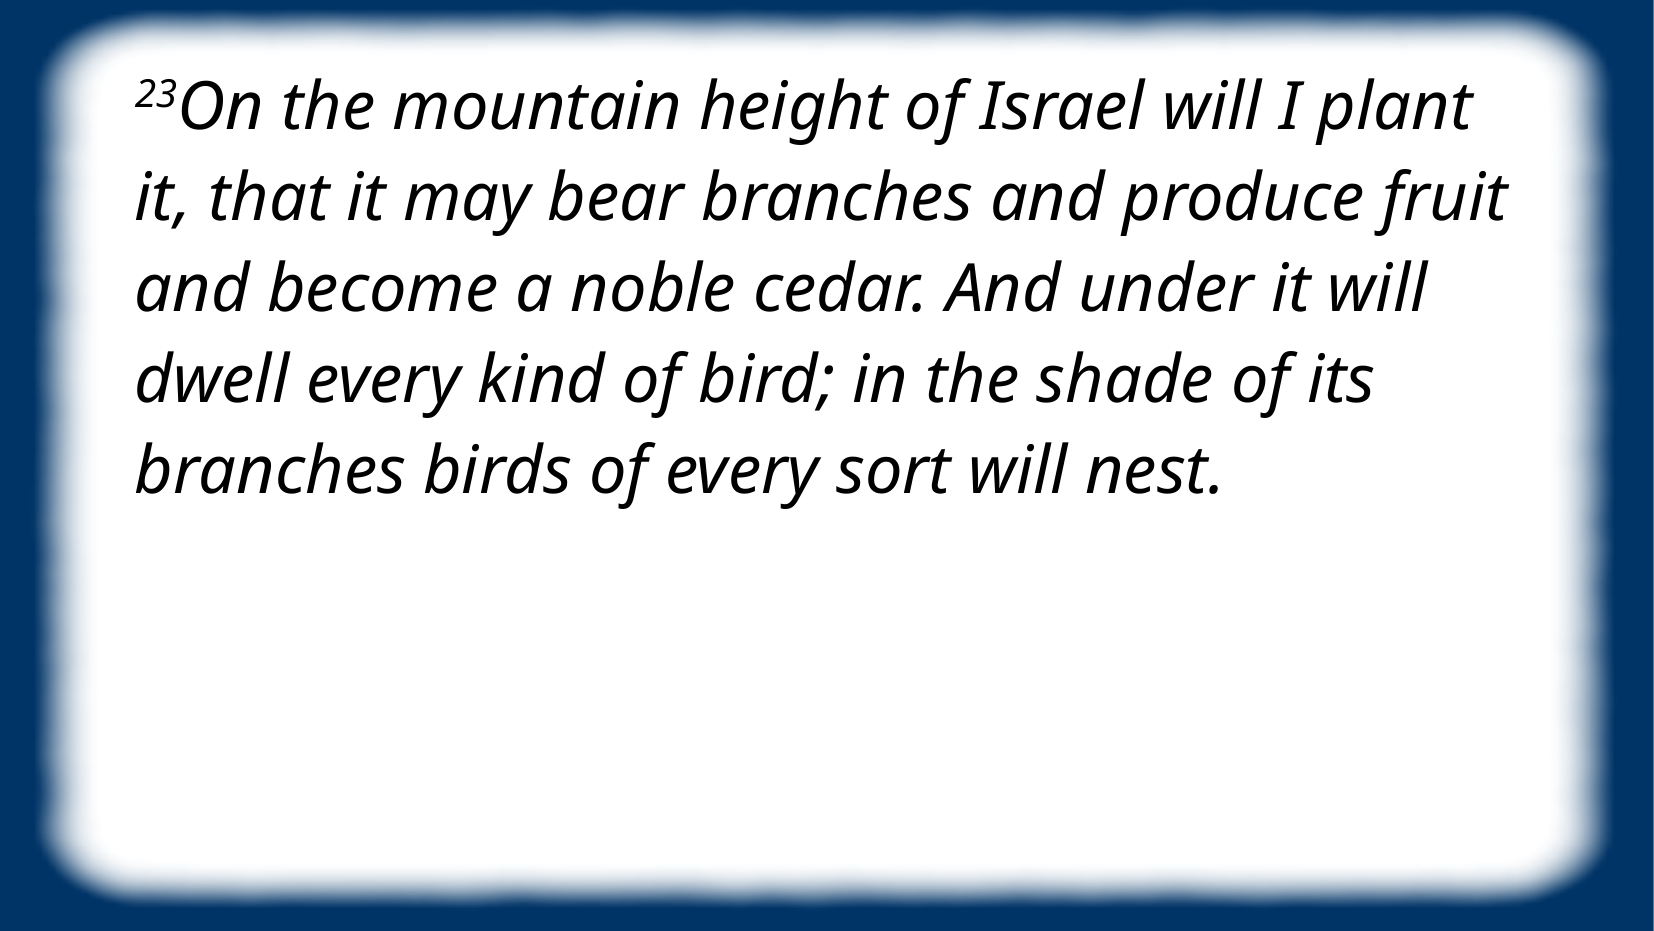

23On the mountain height of Israel will I plant it, that it may bear branches and produce fruit and become a noble cedar. And under it will dwell every kind of bird; in the shade of its branches birds of every sort will nest.